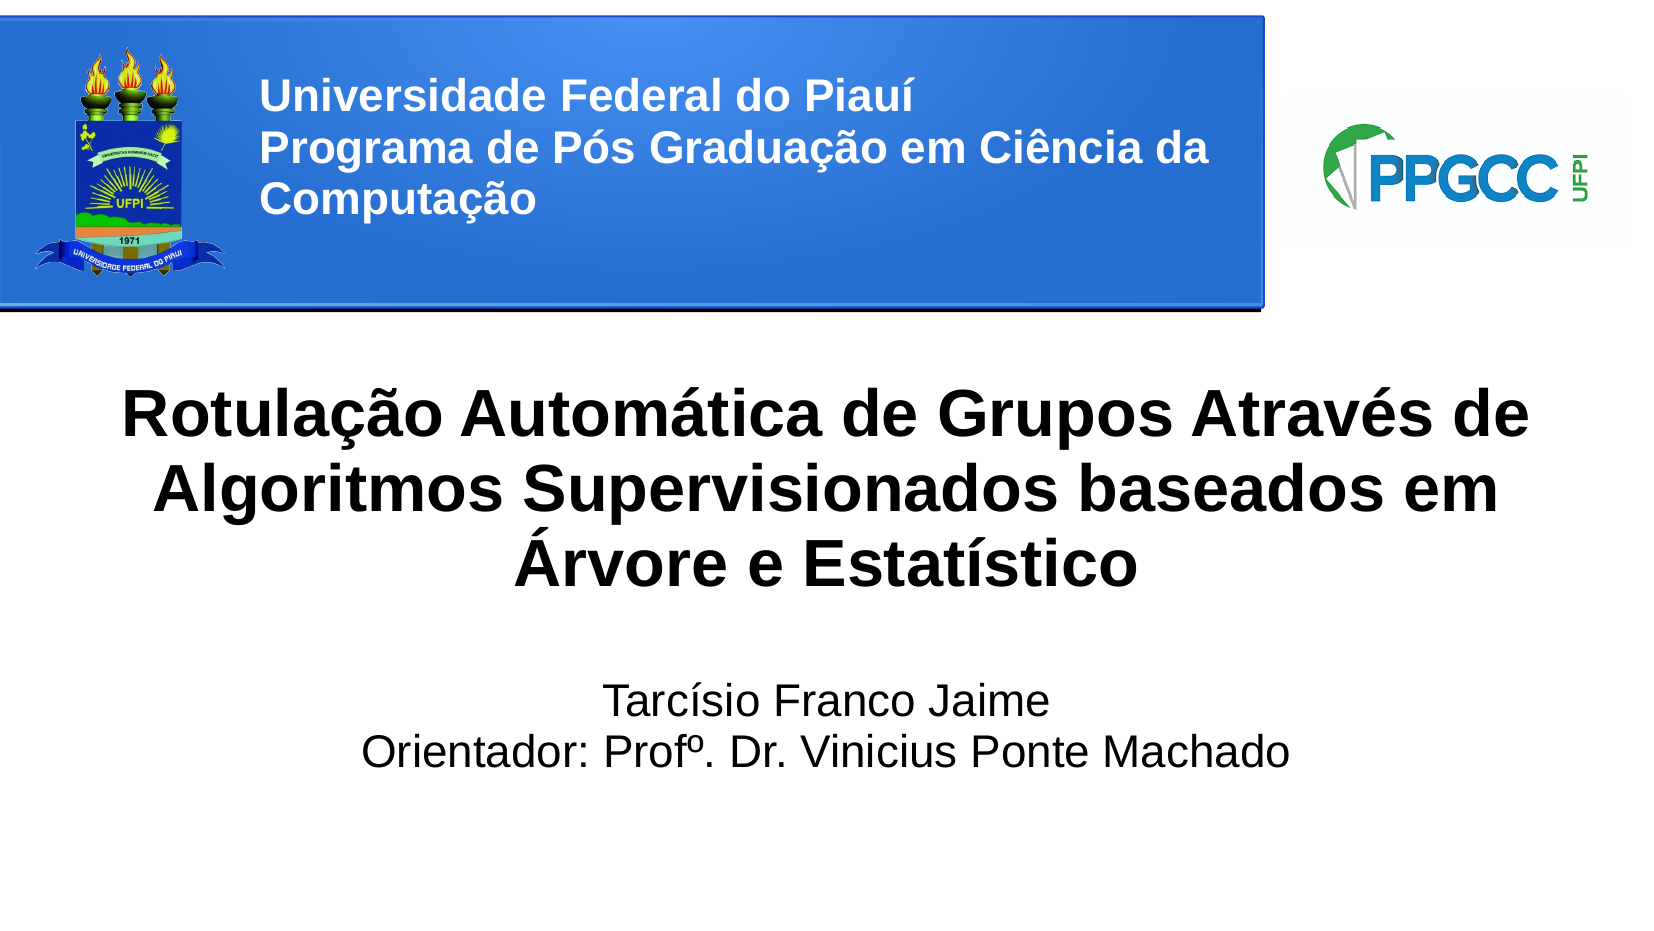

# Universidade Federal do Piauí Programa de Pós Graduação em Ciência da Computação
Rotulação Automática de Grupos Através de Algoritmos Supervisionados baseados em Árvore e Estatístico
Tarcísio Franco Jaime
Orientador: Profº. Dr. Vinicius Ponte Machado